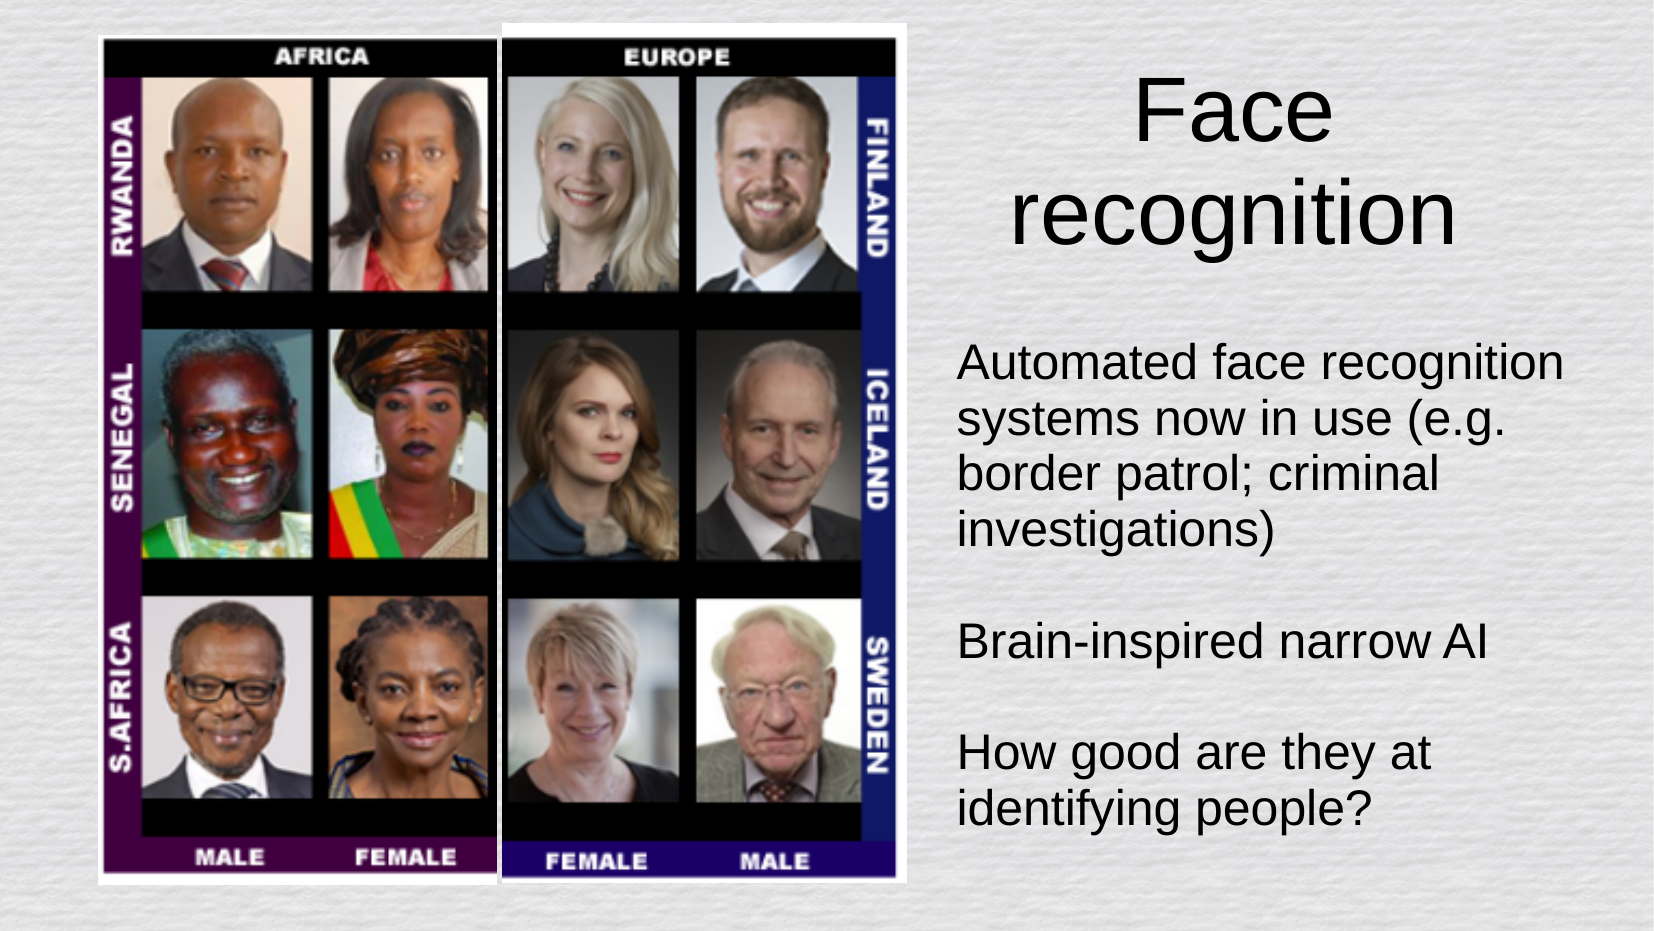

# Face recognition
Automated face recognition systems now in use (e.g. border patrol; criminal investigations)
Brain-inspired narrow AI
How good are they at identifying people?